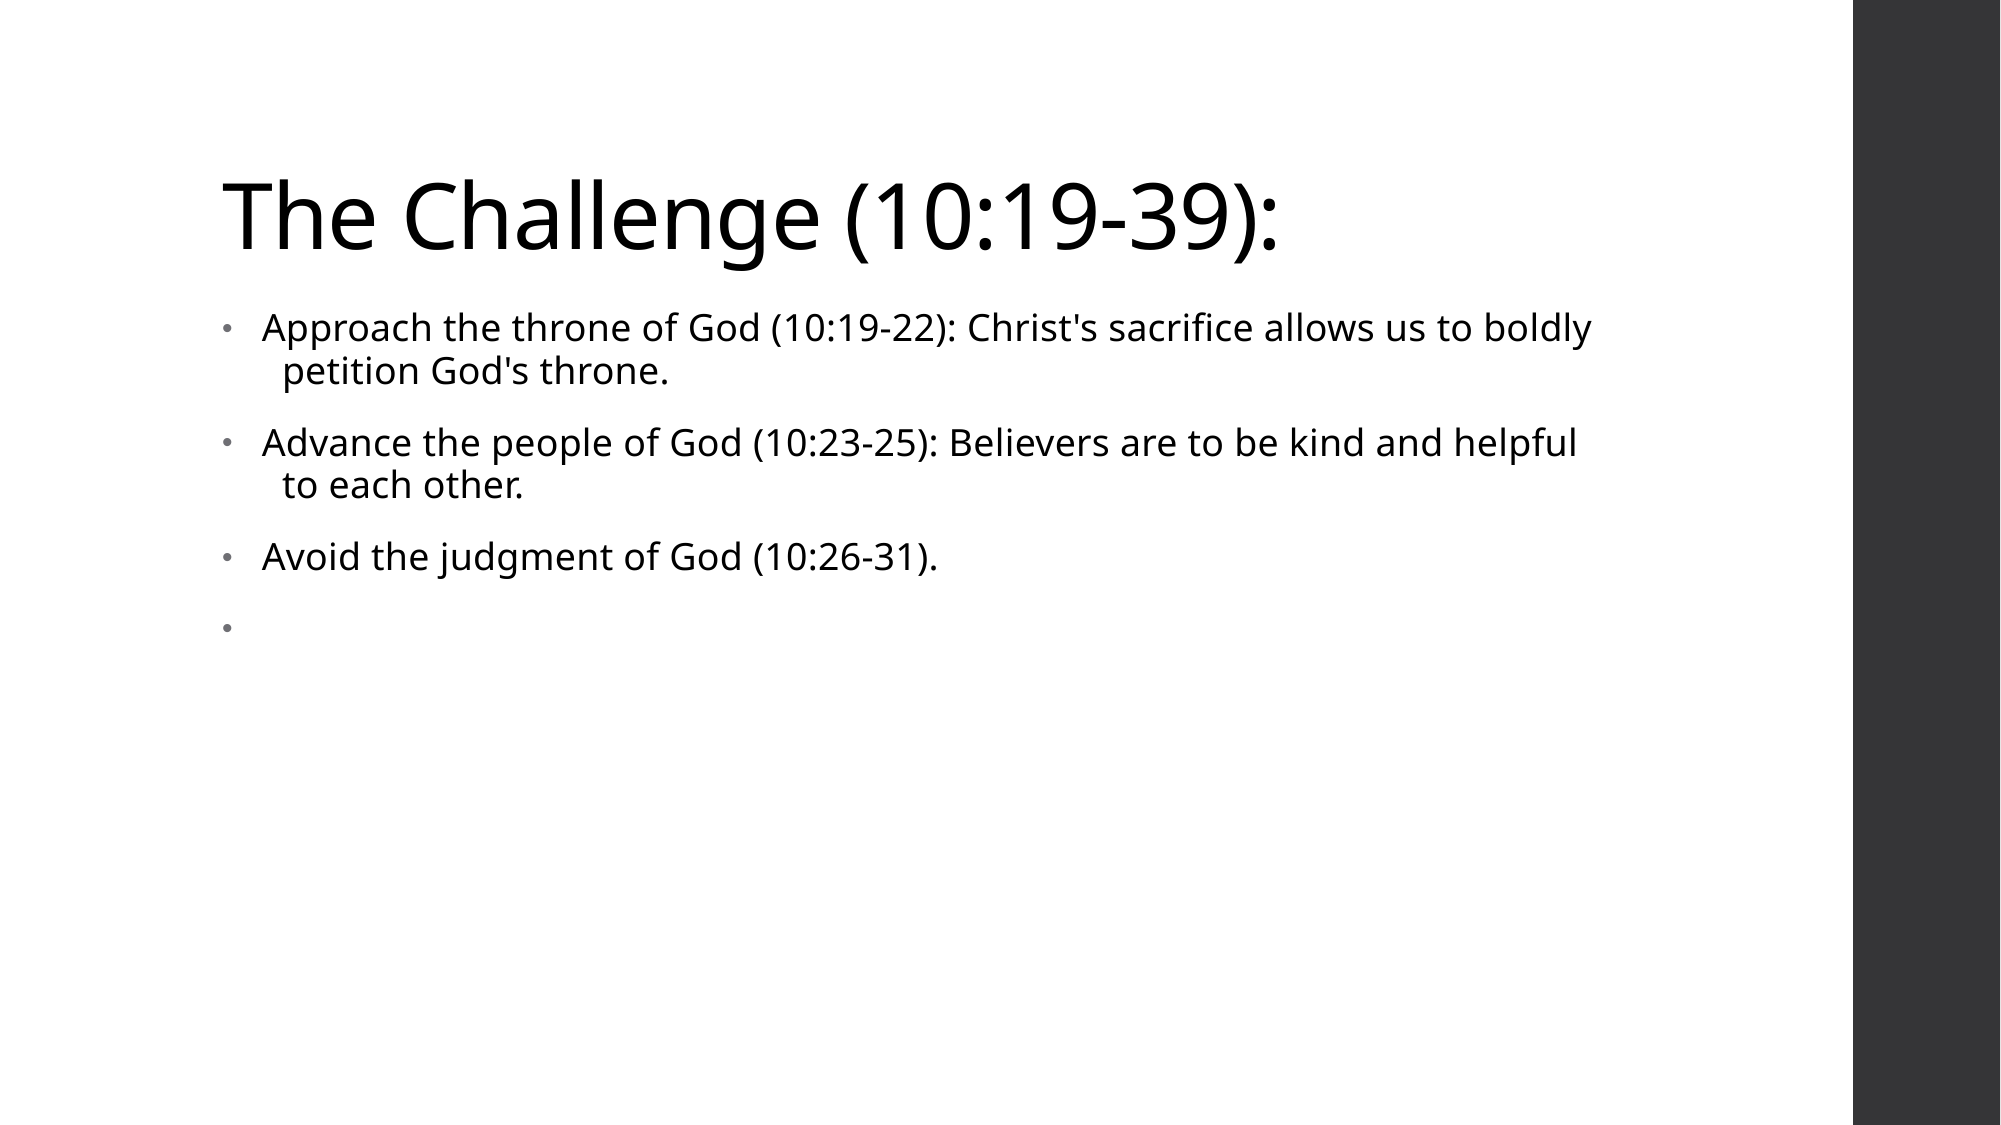

# The Challenge (10:19-39):
 Approach the throne of God (10:19-22): Christ's sacrifice allows us to boldly petition God's throne.
 Advance the people of God (10:23-25): Believers are to be kind and helpful to each other.
 Avoid the judgment of God (10:26-31).